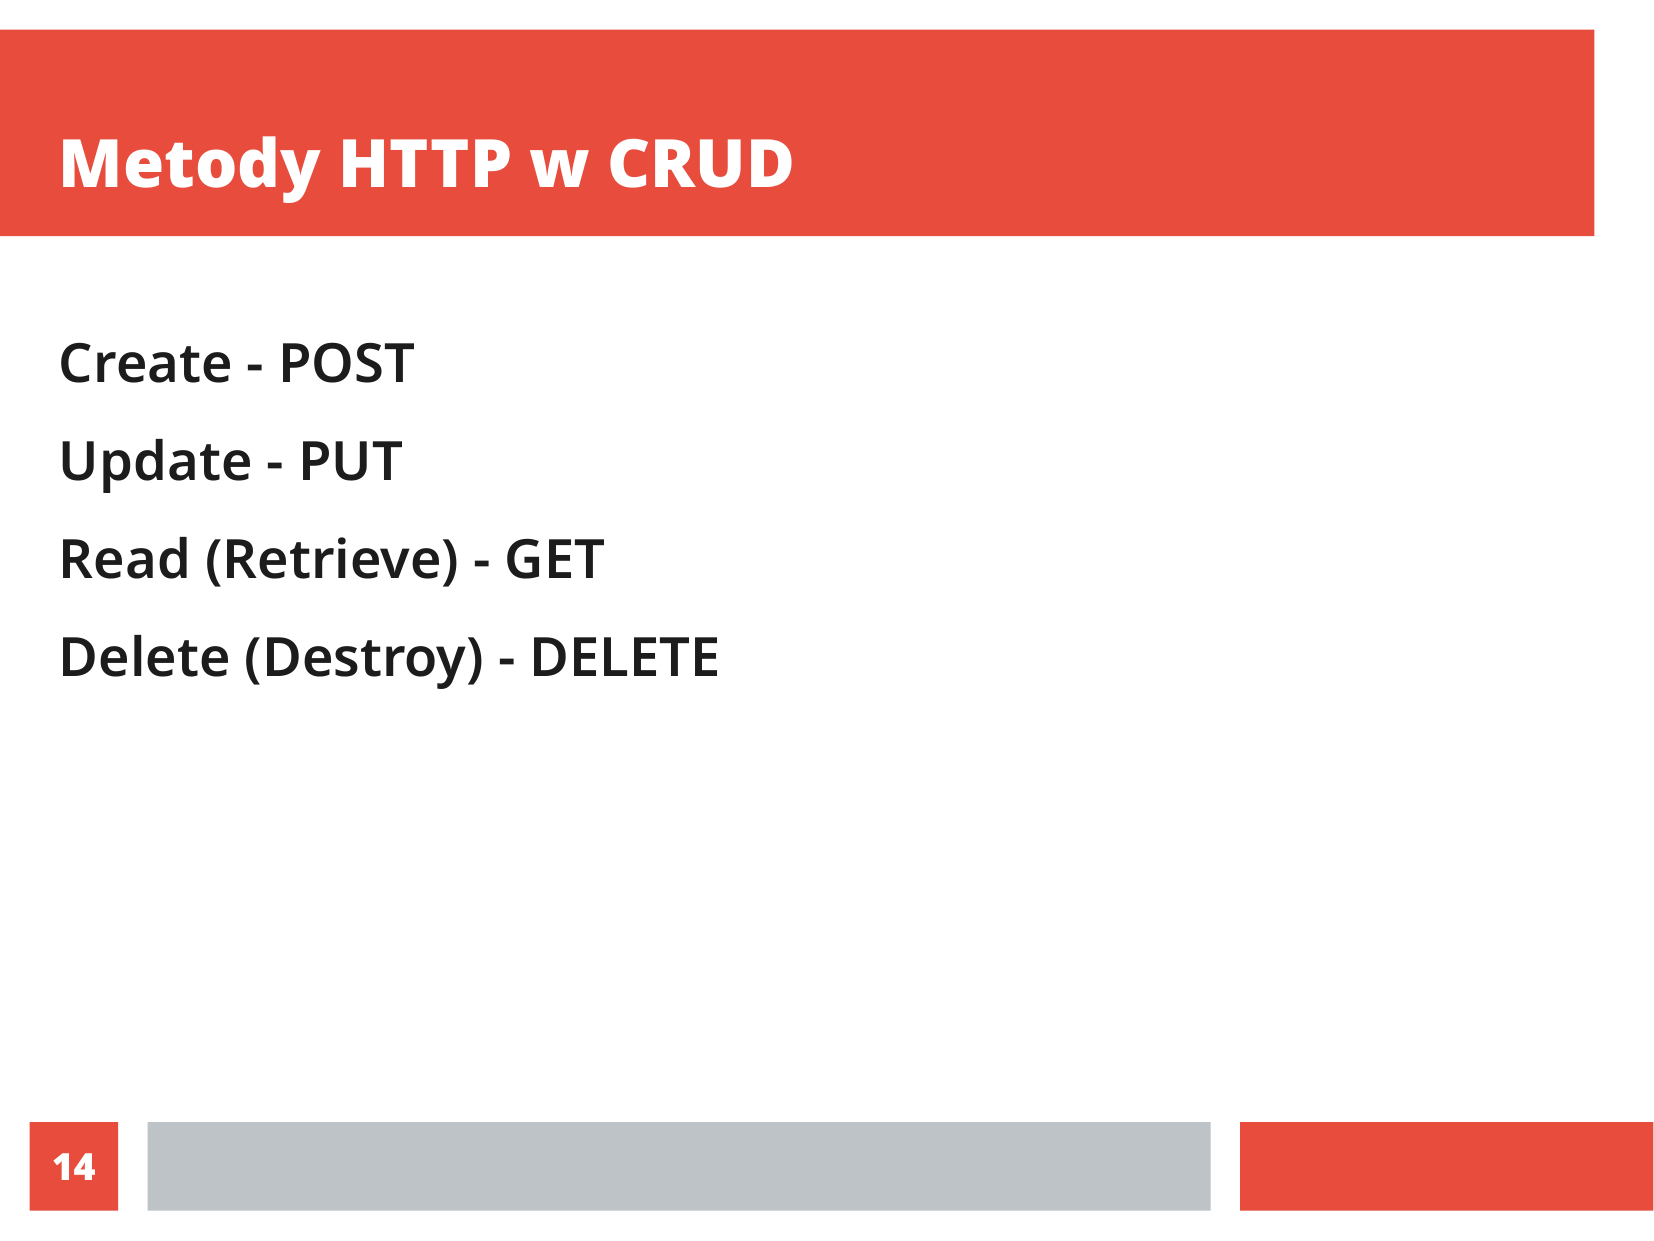

# Metody HTTP w CRUD
Create - POST
Update - PUT
Read (Retrieve) - GET
Delete (Destroy) - DELETE
14